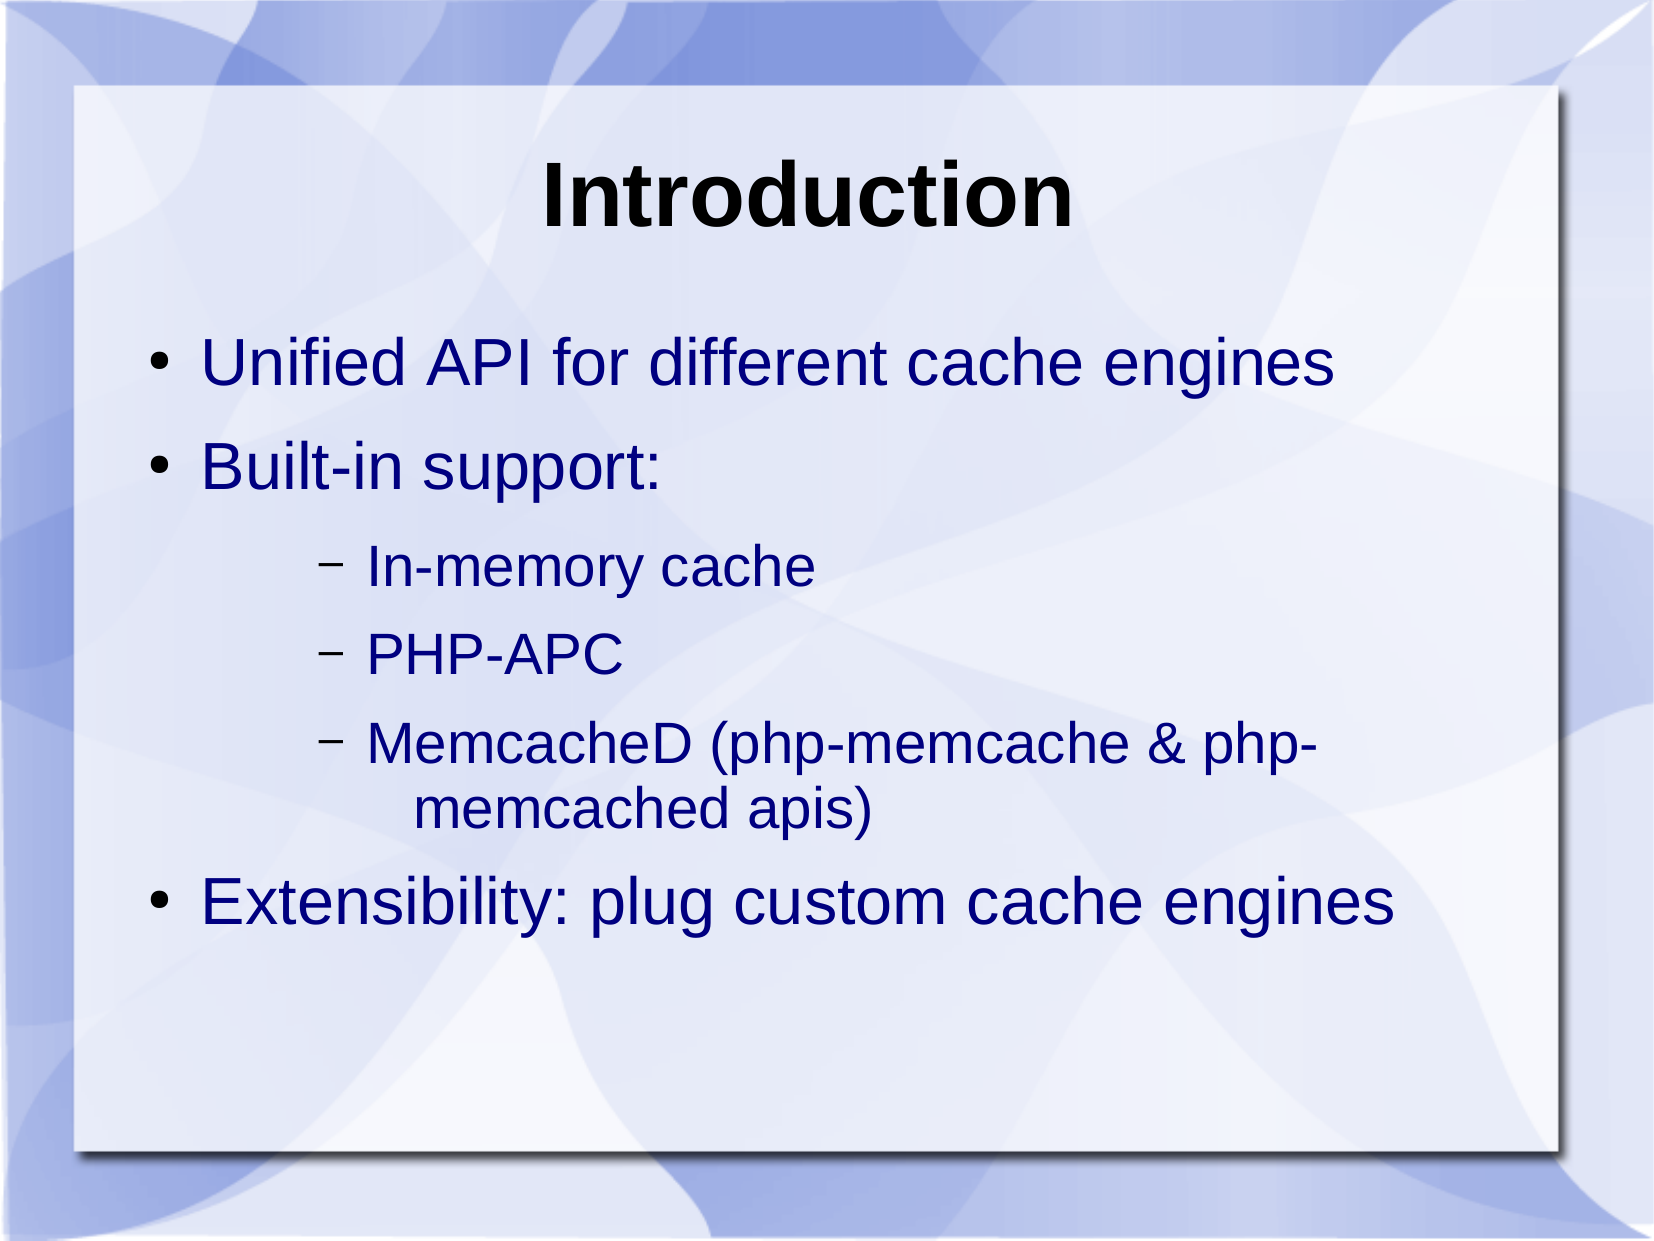

# Introduction
Unified API for different cache engines
Built-in support:
In-memory cache
PHP-APC
MemcacheD (php-memcache & php-memcached apis)
Extensibility: plug custom cache engines